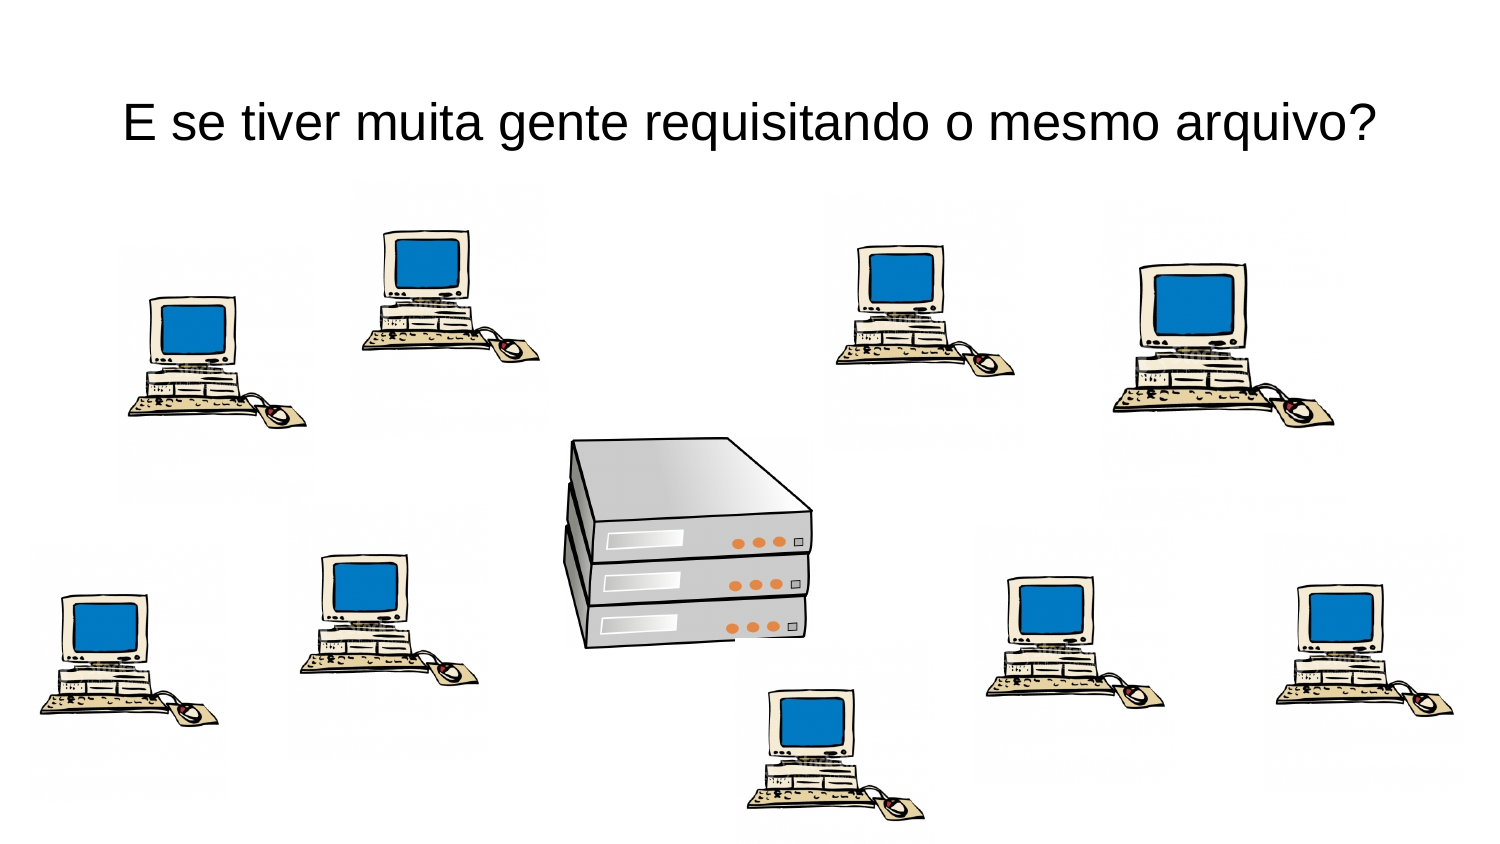

# E se tiver muita gente requisitando o mesmo arquivo?